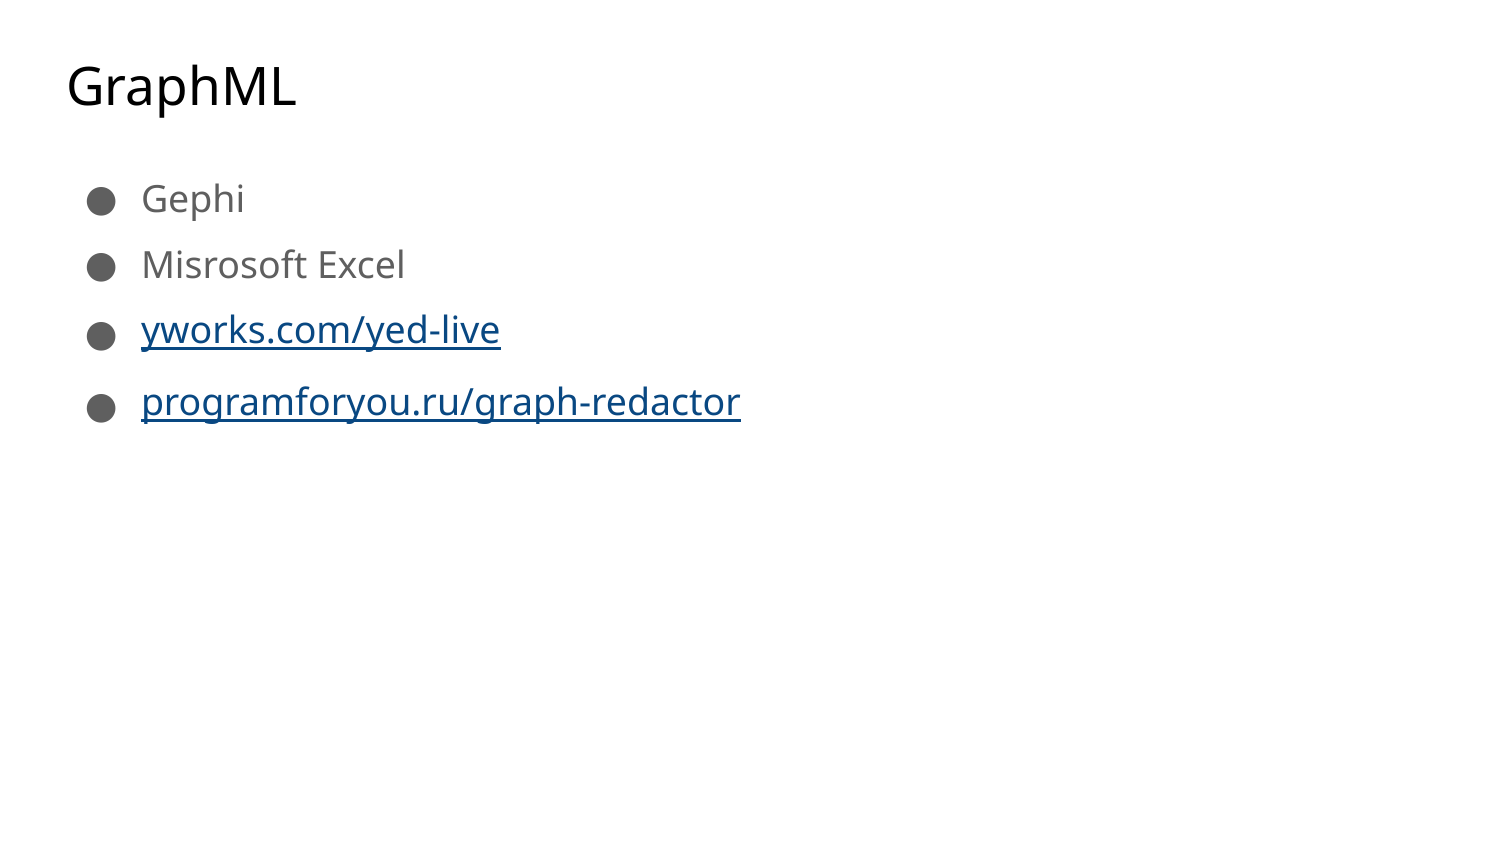

# GraphML
Gephi
Misrosoft Excel
yworks.com/yed-live
programforyou.ru/graph-redactor